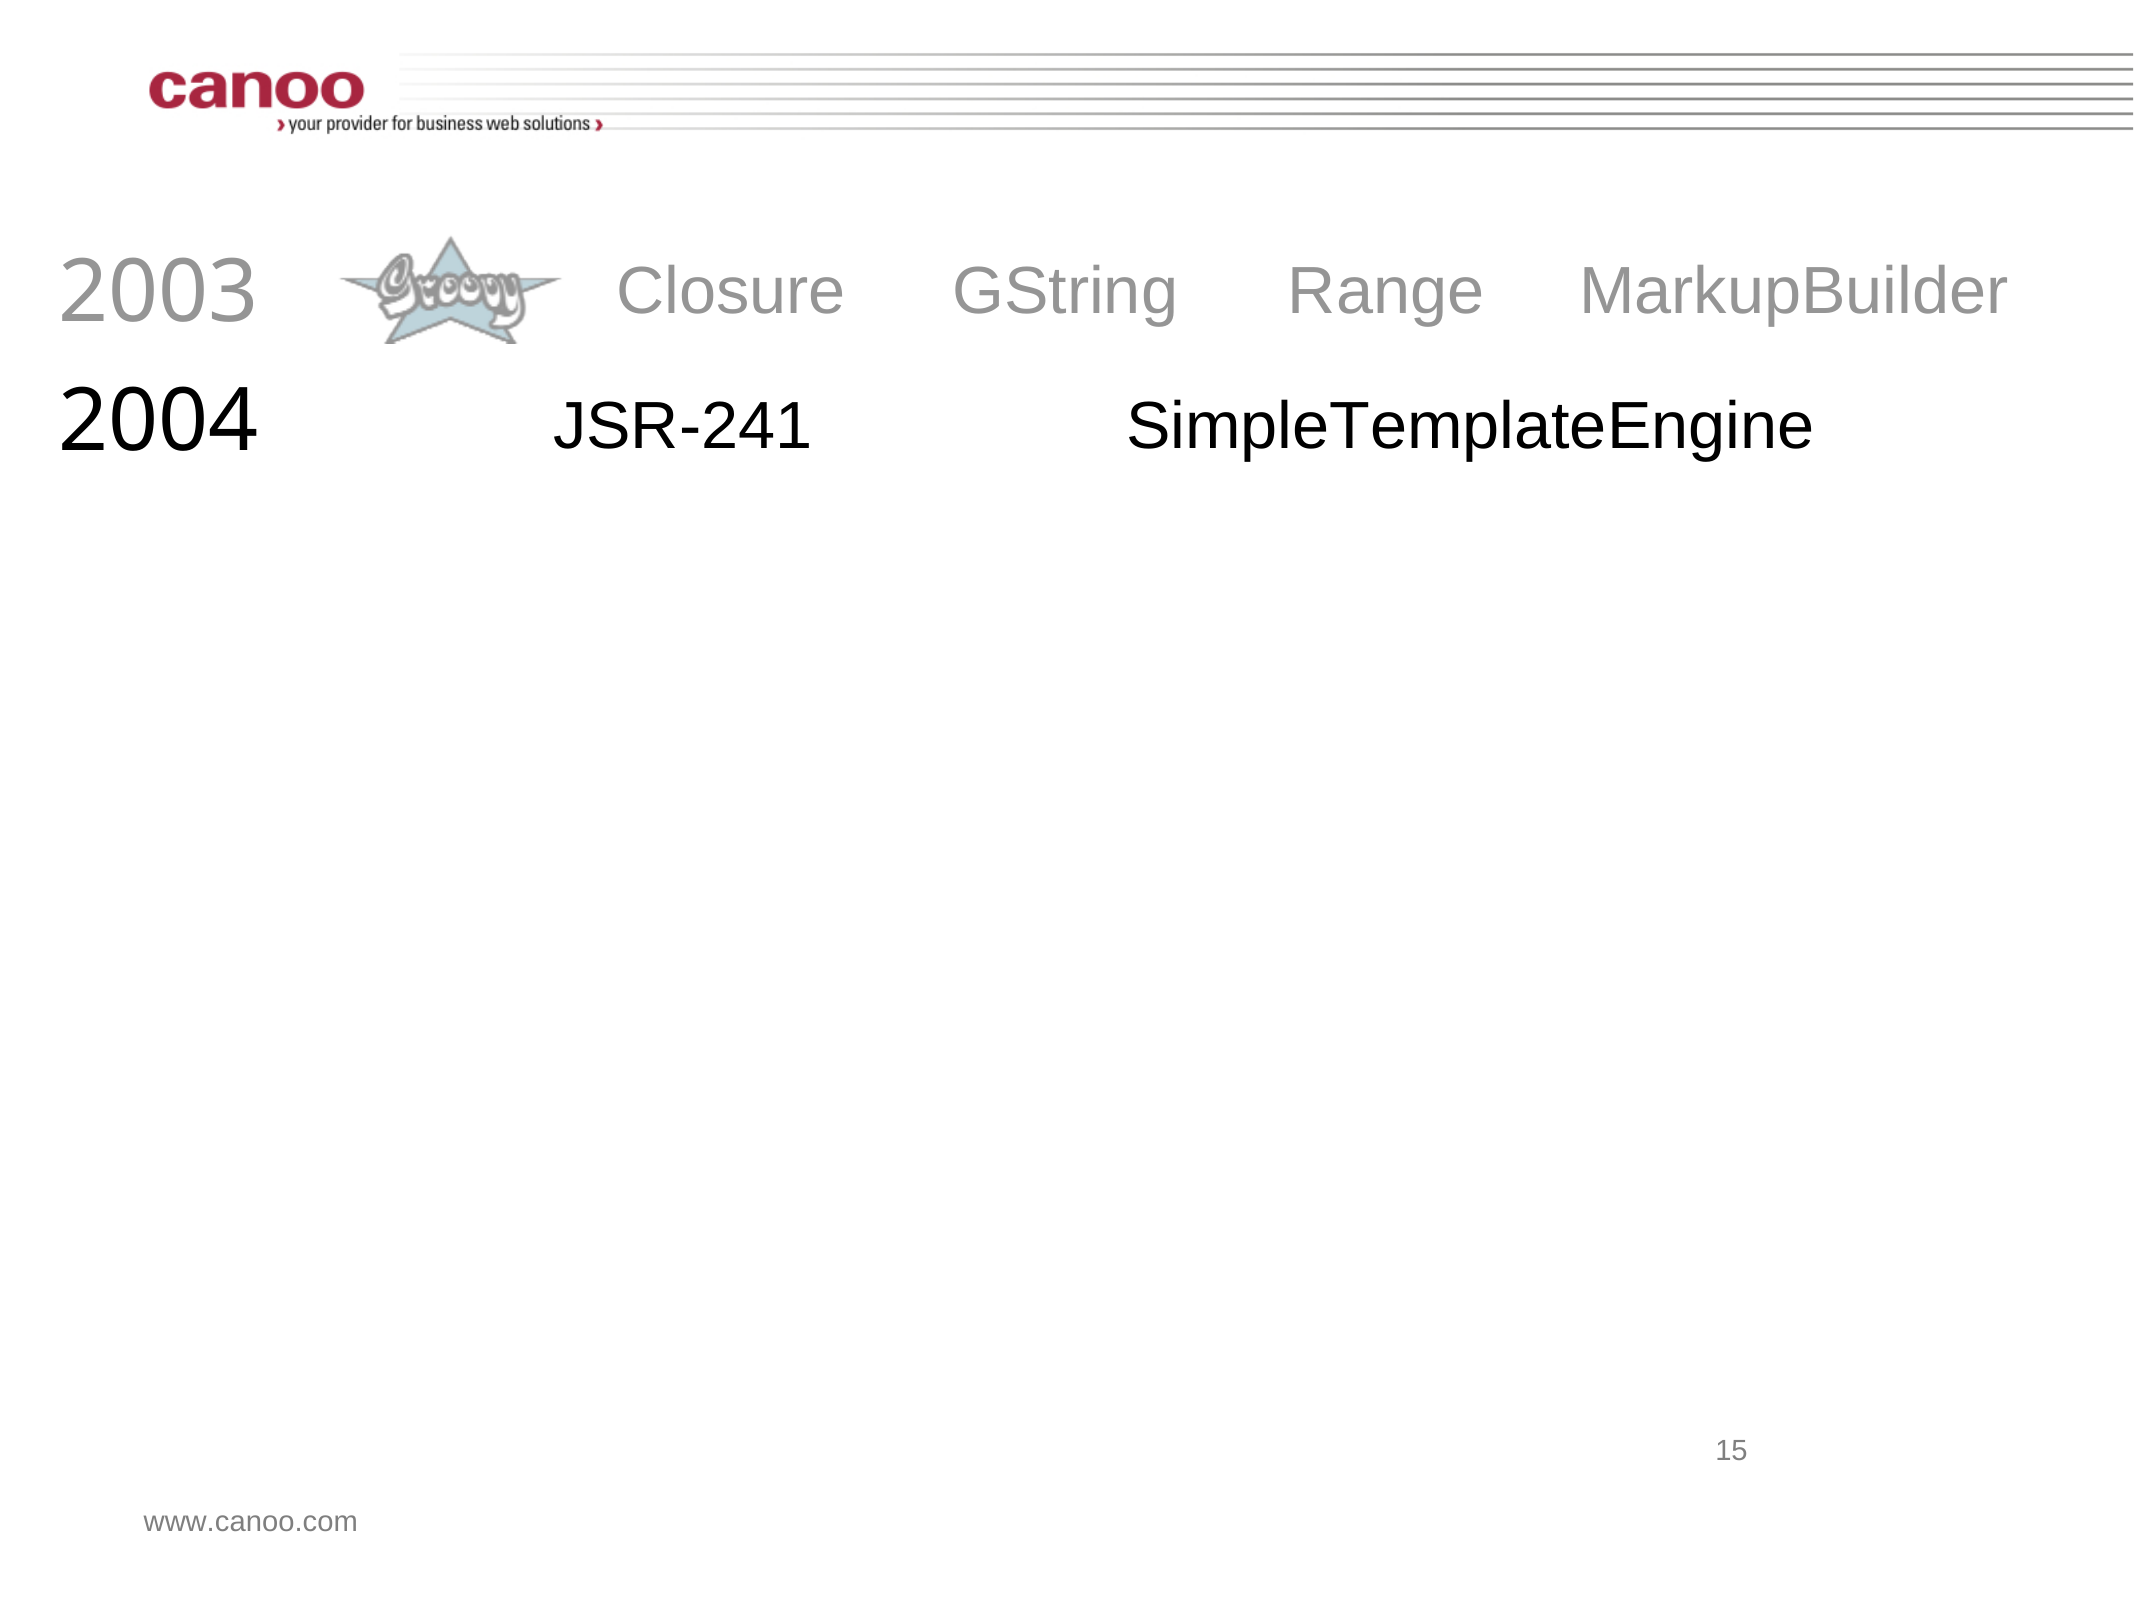

2003
Closure
GString
Range
MarkupBuilder
2004
JSR-241
SimpleTemplateEngine